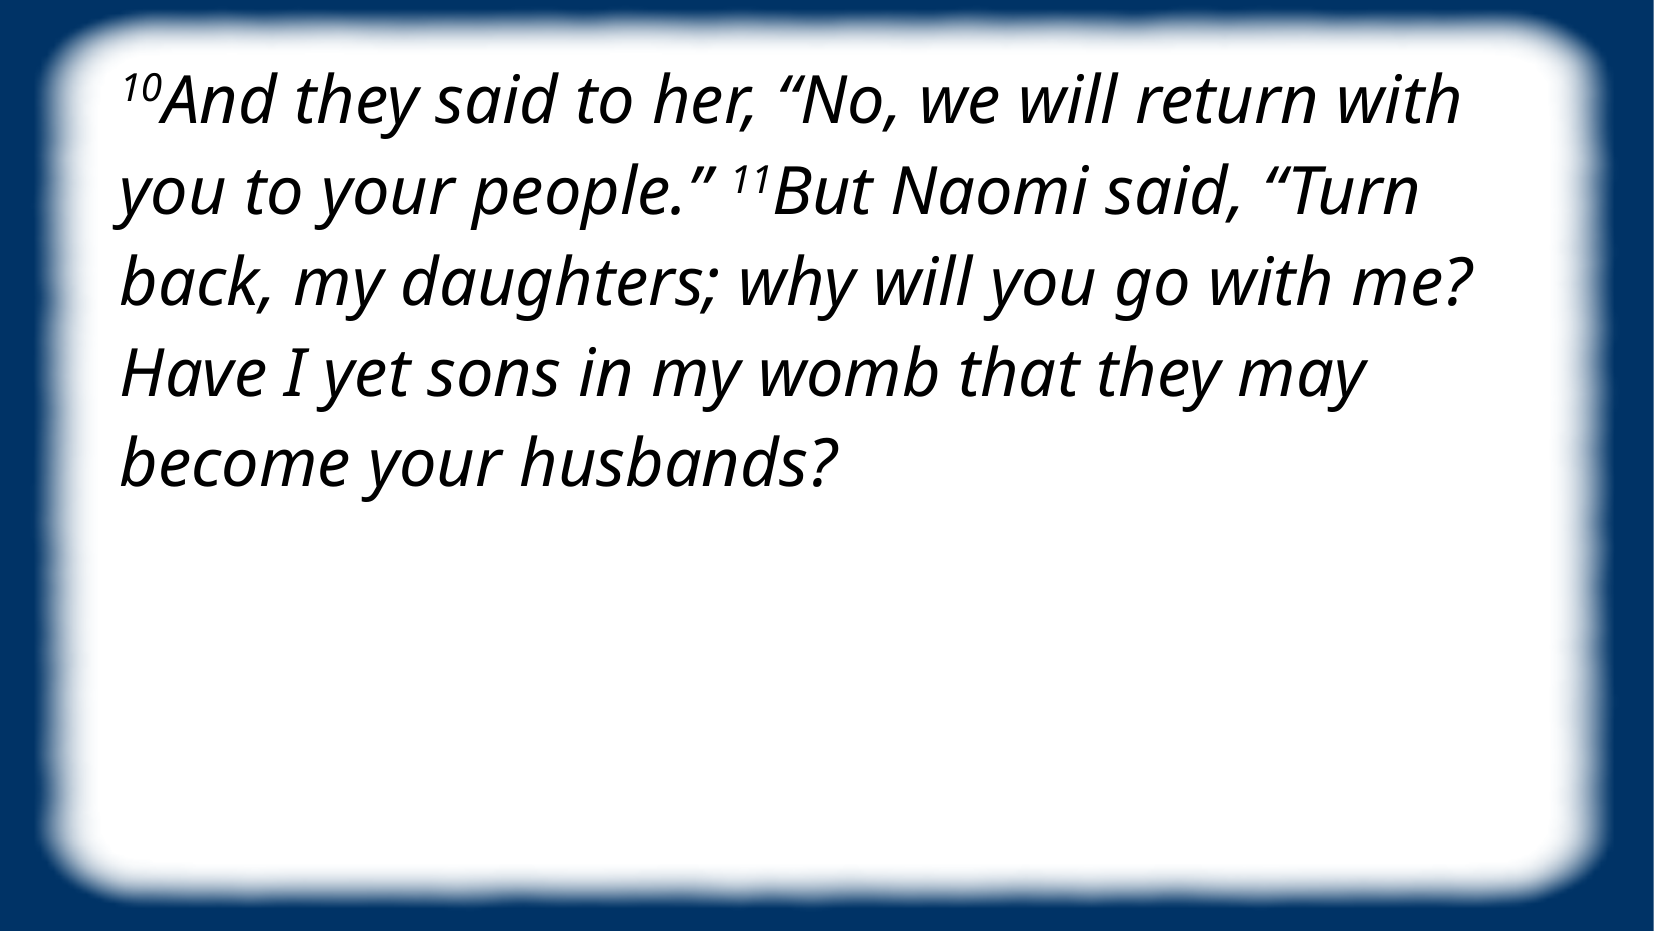

10And they said to her, “No, we will return with you to your people.” 11But Naomi said, “Turn back, my daughters; why will you go with me? Have I yet sons in my womb that they may become your husbands?